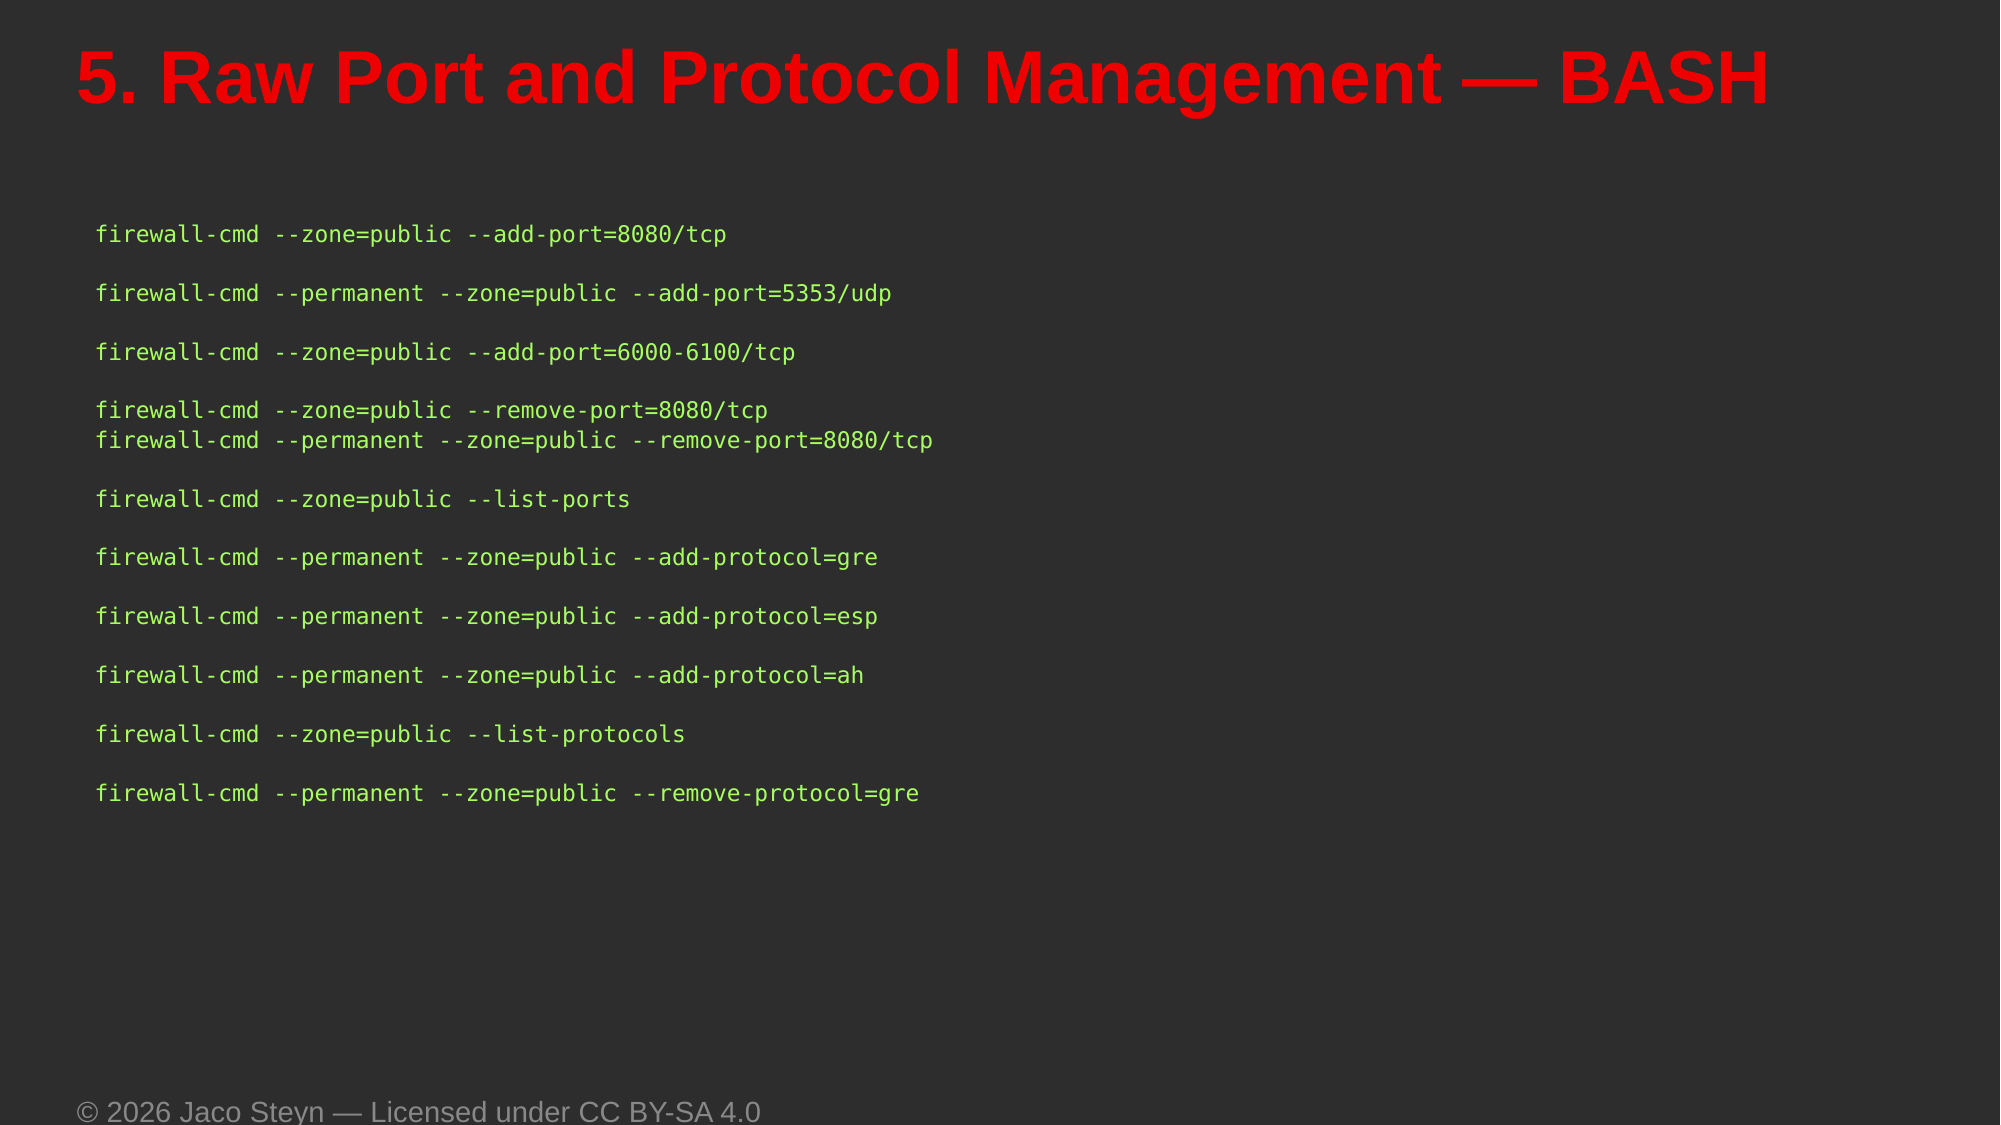

5. Raw Port and Protocol Management — BASH
firewall-cmd --zone=public --add-port=8080/tcp
firewall-cmd --permanent --zone=public --add-port=5353/udp
firewall-cmd --zone=public --add-port=6000-6100/tcp
firewall-cmd --zone=public --remove-port=8080/tcp
firewall-cmd --permanent --zone=public --remove-port=8080/tcp
firewall-cmd --zone=public --list-ports
firewall-cmd --permanent --zone=public --add-protocol=gre
firewall-cmd --permanent --zone=public --add-protocol=esp
firewall-cmd --permanent --zone=public --add-protocol=ah
firewall-cmd --zone=public --list-protocols
firewall-cmd --permanent --zone=public --remove-protocol=gre
© 2026 Jaco Steyn — Licensed under CC BY-SA 4.0